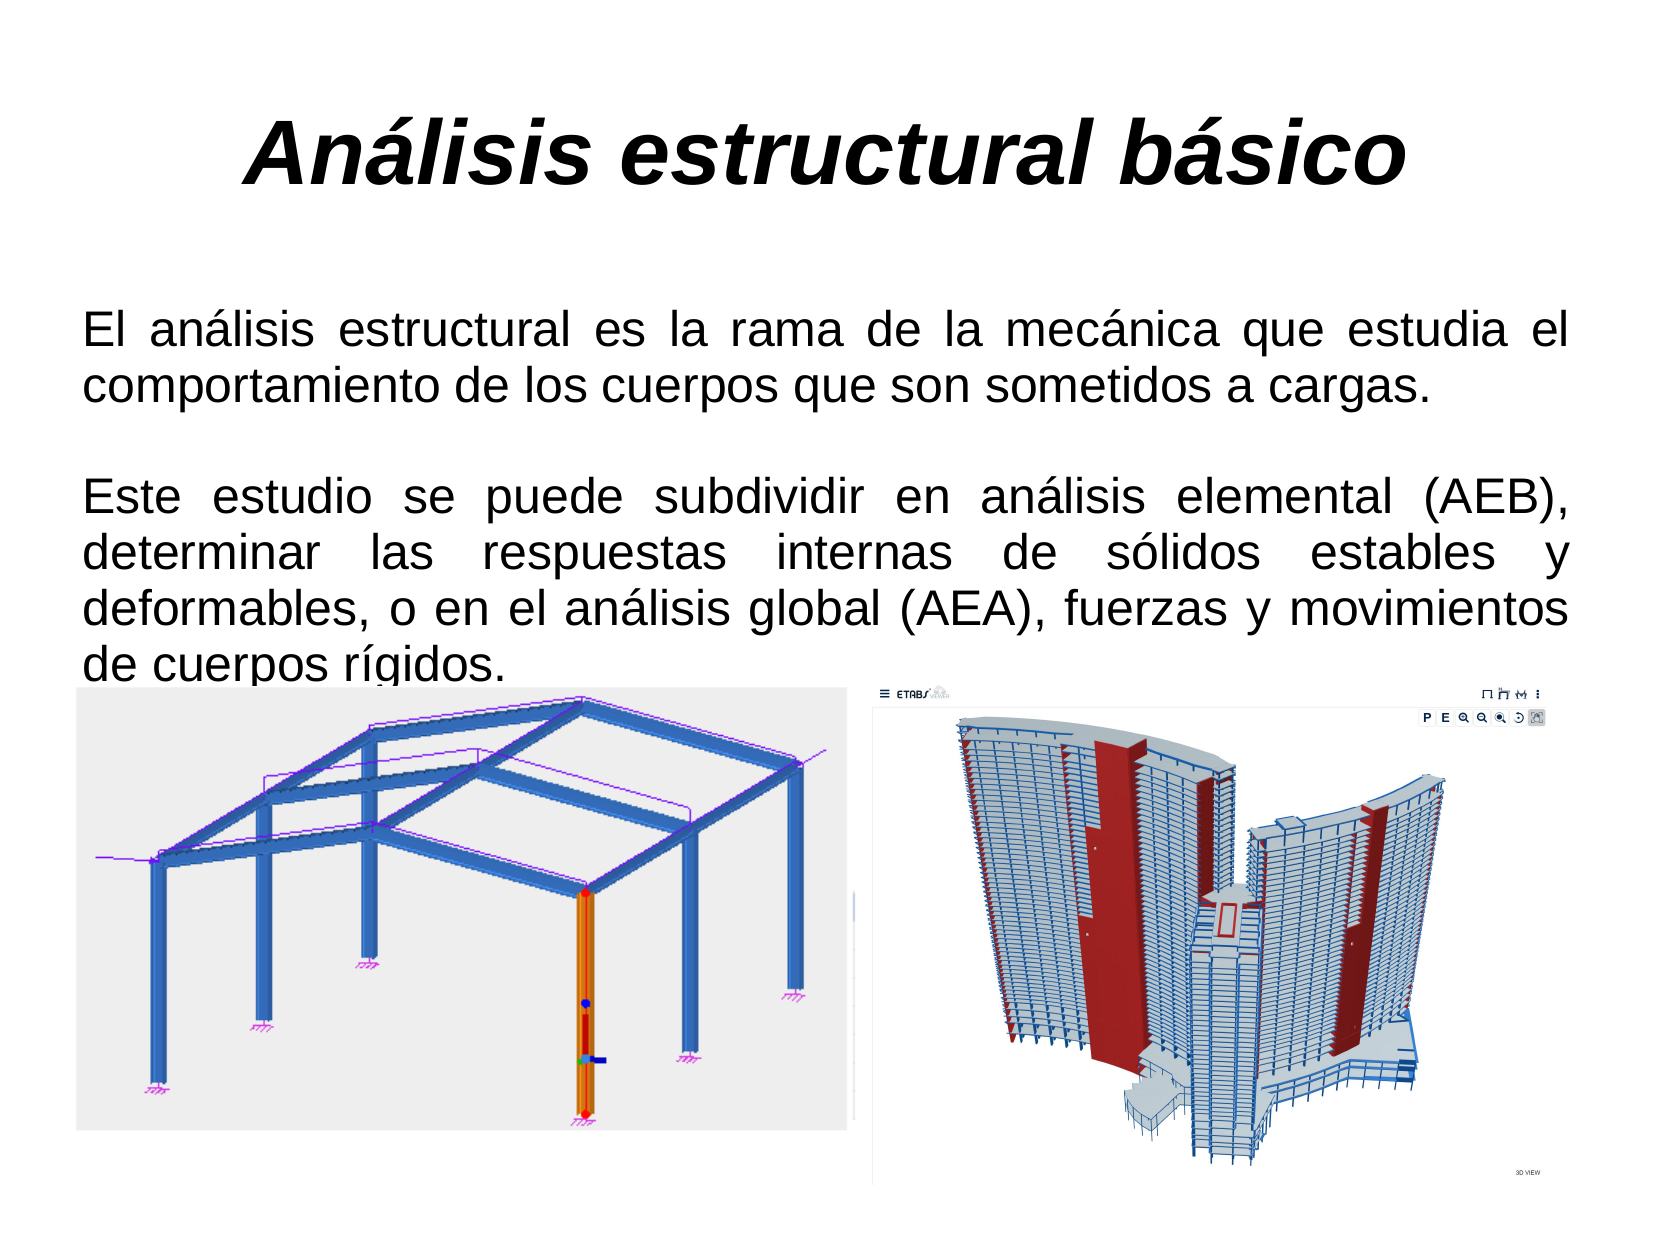

# Análisis estructural básico
El análisis estructural es la rama de la mecánica que estudia el comportamiento de los cuerpos que son sometidos a cargas.
Este estudio se puede subdividir en análisis elemental (AEB), determinar las respuestas internas de sólidos estables y deformables, o en el análisis global (AEA), fuerzas y movimientos de cuerpos rígidos.